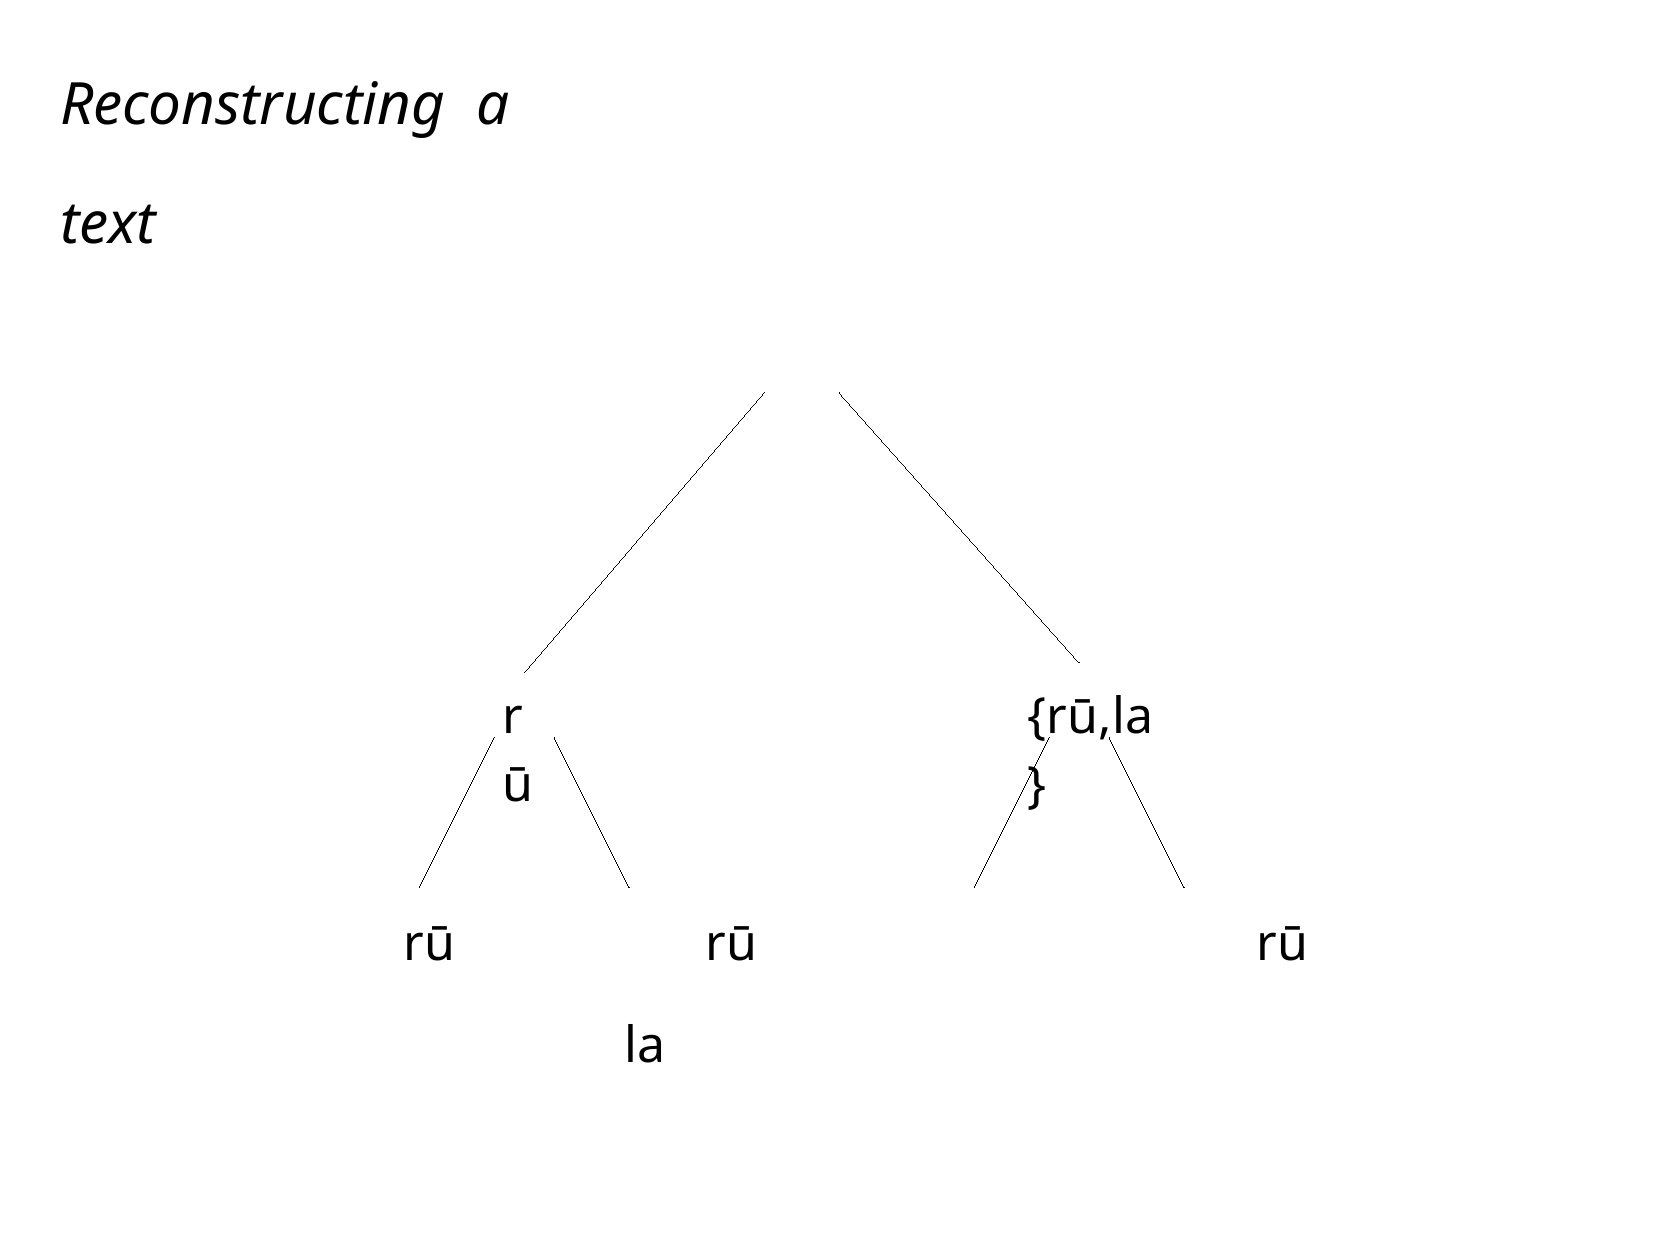

Reconstructing a text
rū
{rū,la}
rū rū rū la